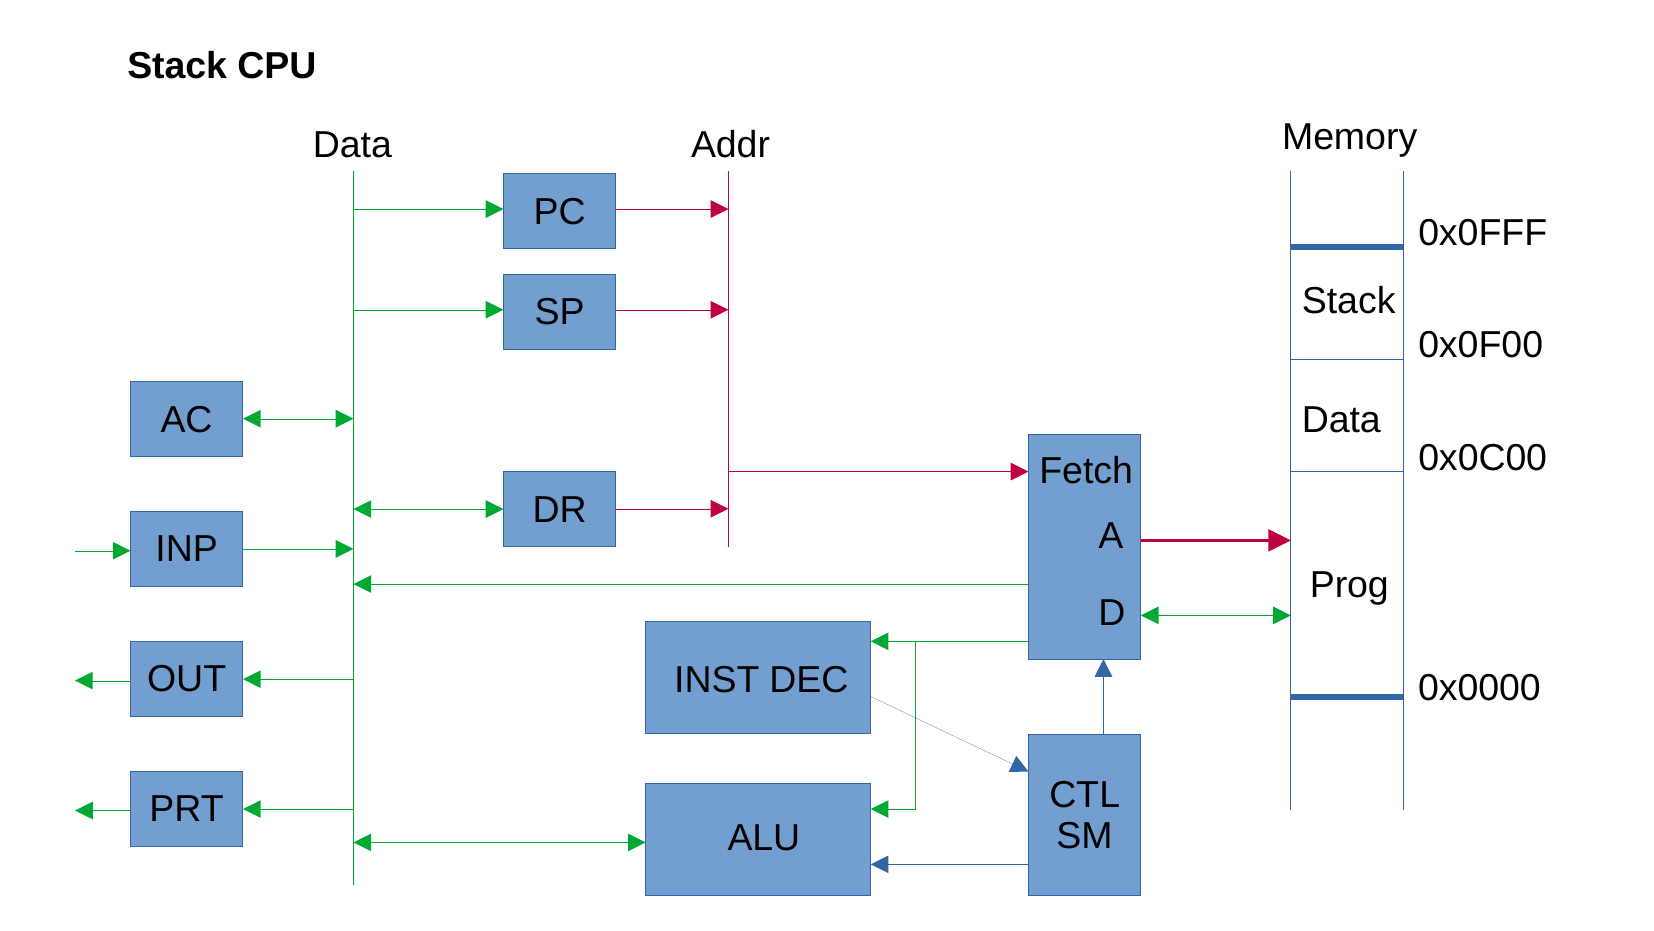

Stack CPU
Memory
Data
Addr
PC
0x0FFF
Stack
SP
0x0F00
AC
Data
0x0C00
Fetch
DR
A
INP
Prog
D
OUT
INST DEC
0x0000
CTL
SM
PRT
ALU